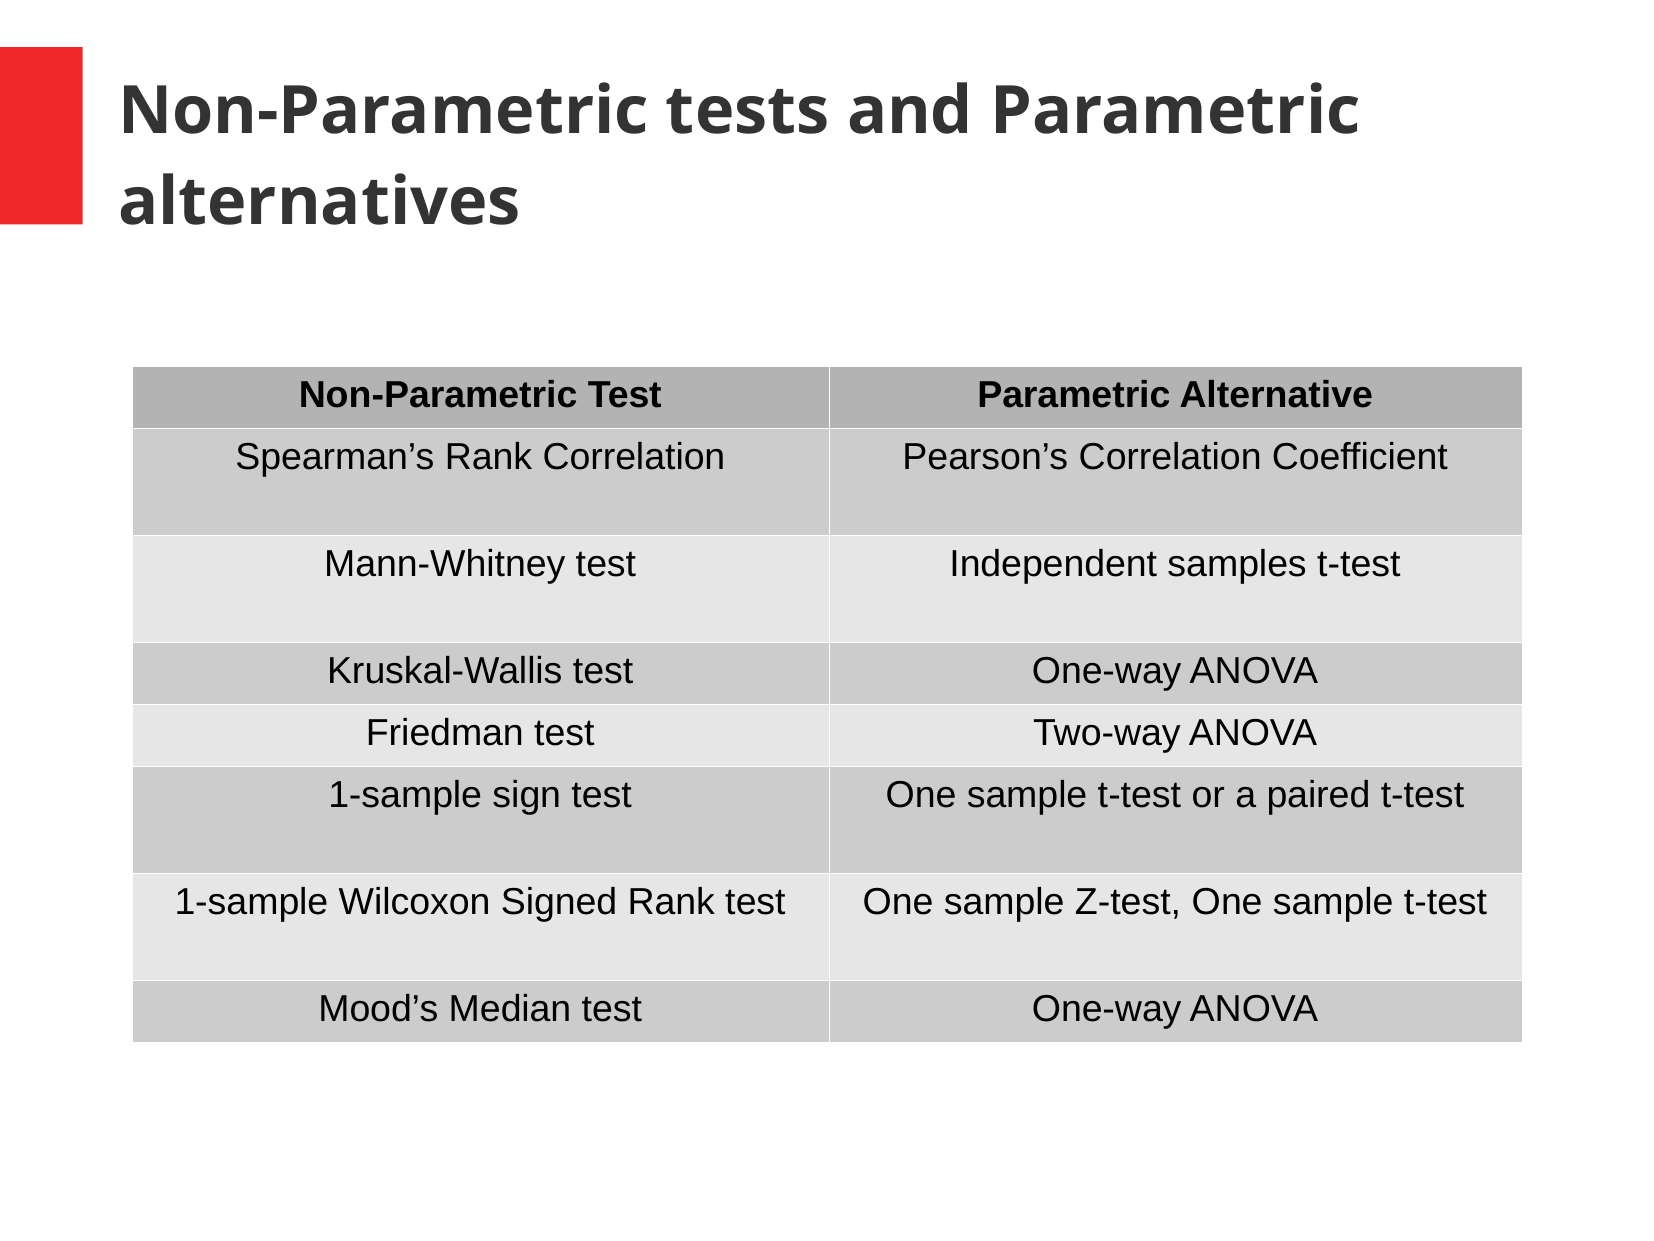

# Non-Parametric tests and Parametric alternatives
| Non-Parametric Test | Parametric Alternative |
| --- | --- |
| Spearman’s Rank Correlation | Pearson’s Correlation Coefficient |
| Mann-Whitney test | Independent samples t-test |
| Kruskal-Wallis test | One-way ANOVA |
| Friedman test | Two-way ANOVA |
| 1-sample sign test | One sample t-test or a paired t-test |
| 1-sample Wilcoxon Signed Rank test | One sample Z-test, One sample t-test |
| Mood’s Median test | One-way ANOVA |